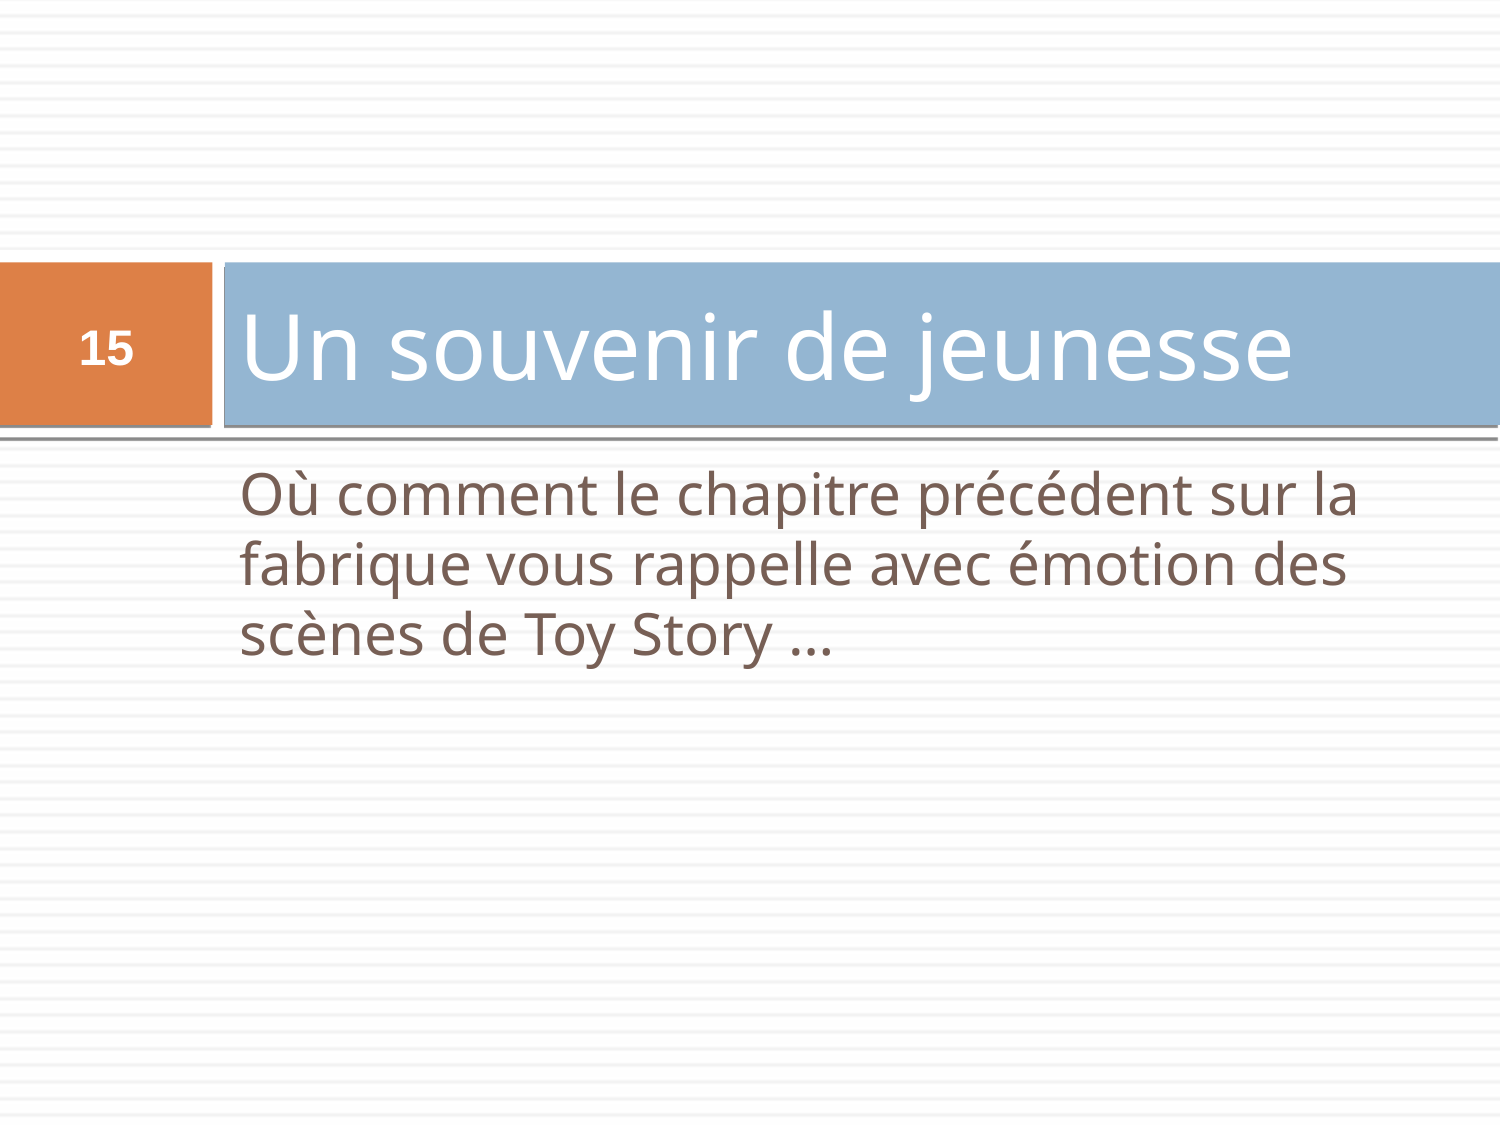

Un souvenir de jeunesse
# Où comment le chapitre précédent sur la fabrique vous rappelle avec émotion des scènes de Toy Story …